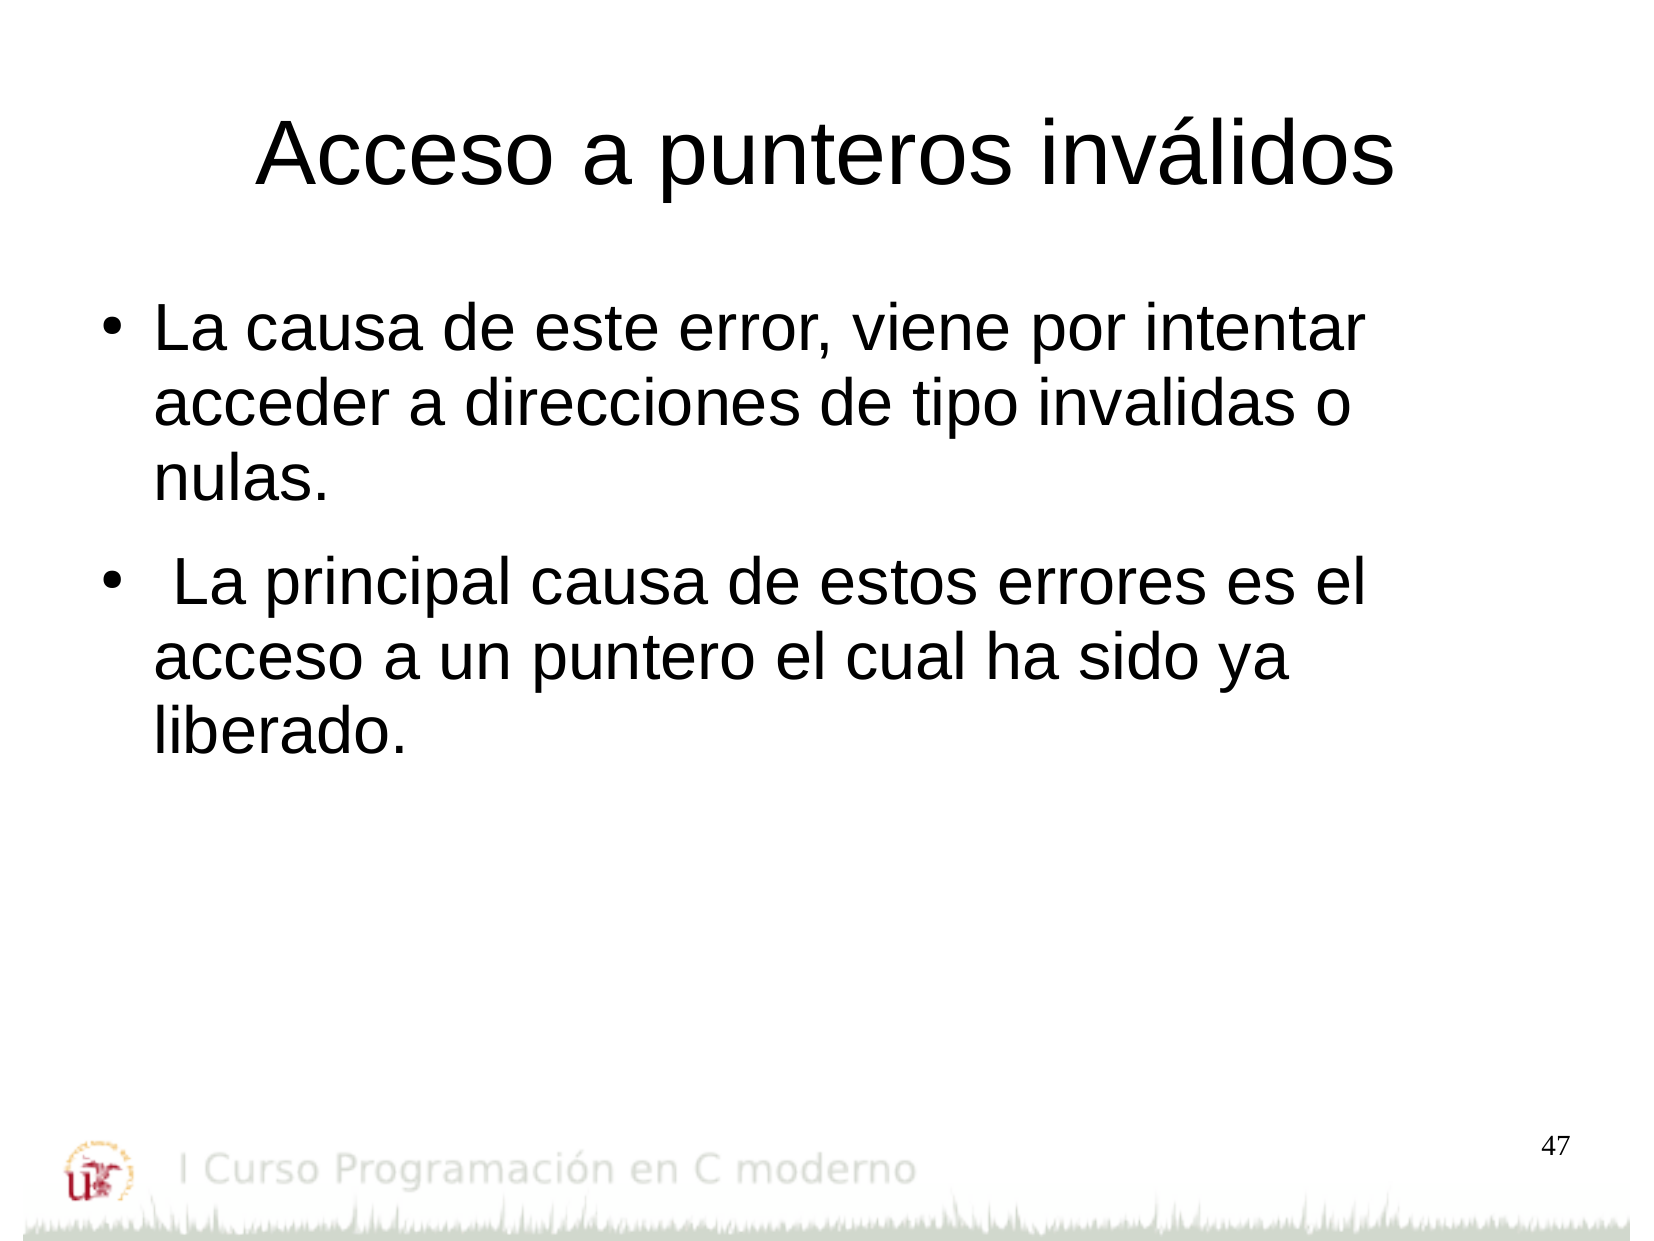

# Acceso a punteros inválidos
La causa de este error, viene por intentar acceder a direcciones de tipo invalidas o nulas.
 La principal causa de estos errores es el acceso a un puntero el cual ha sido ya liberado.
47